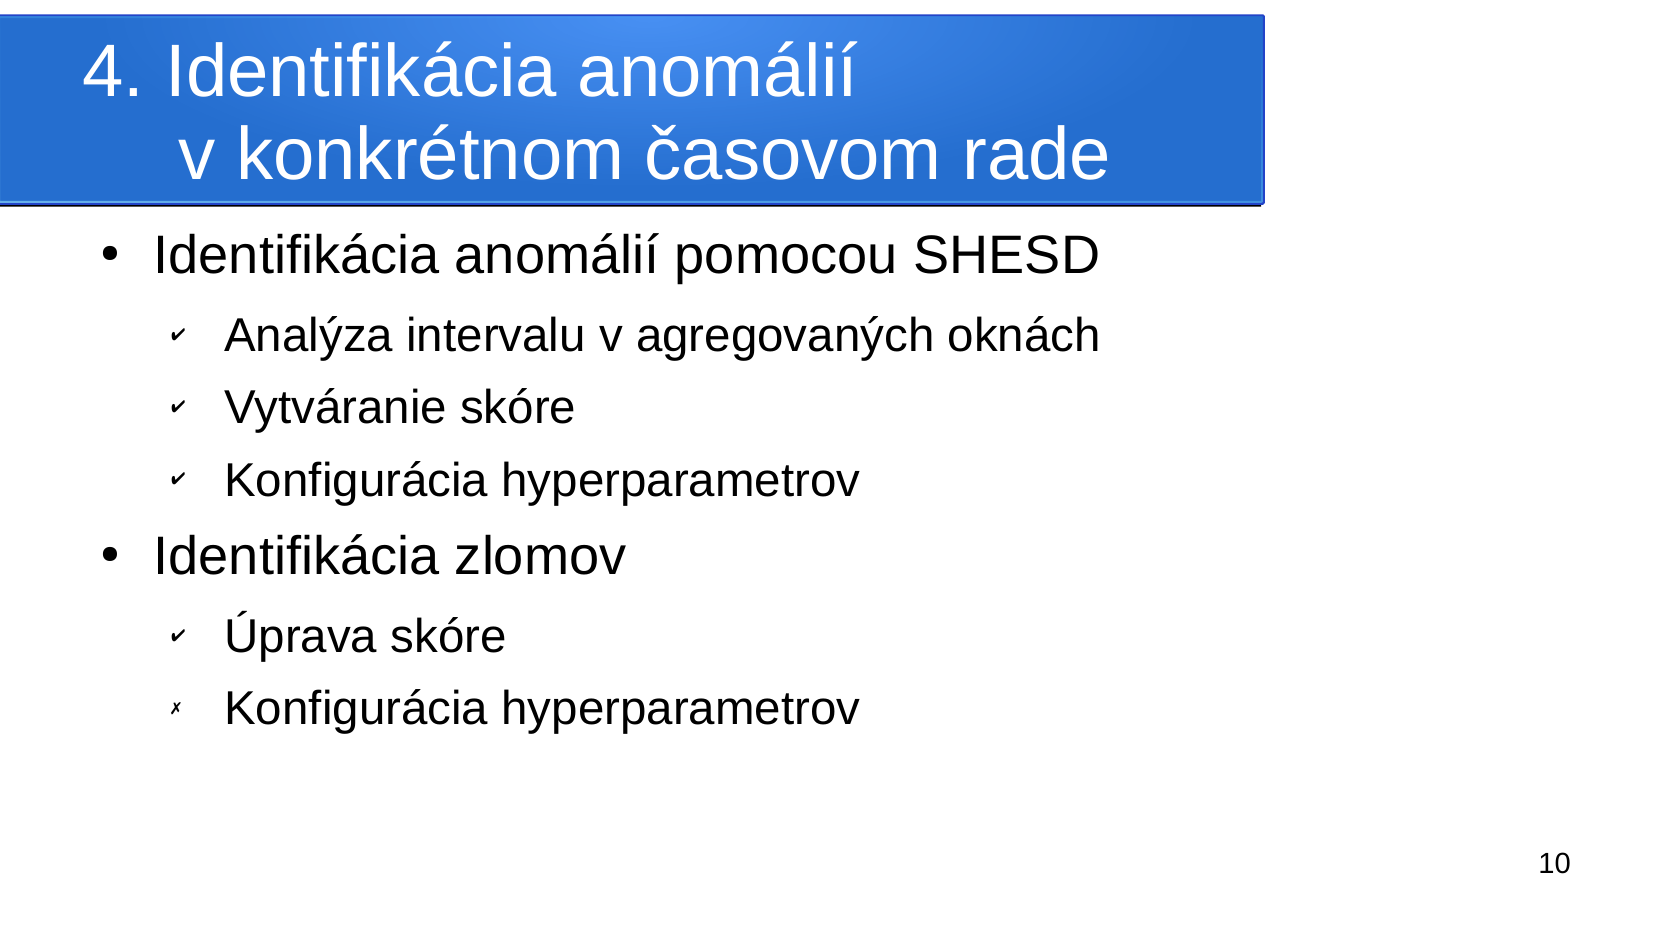

# 4. Identifikácia anomálií v konkrétnom časovom rade
Identifikácia anomálií pomocou SHESD
Analýza intervalu v agregovaných oknách
Vytváranie skóre
Konfigurácia hyperparametrov
Identifikácia zlomov
Úprava skóre
Konfigurácia hyperparametrov
10